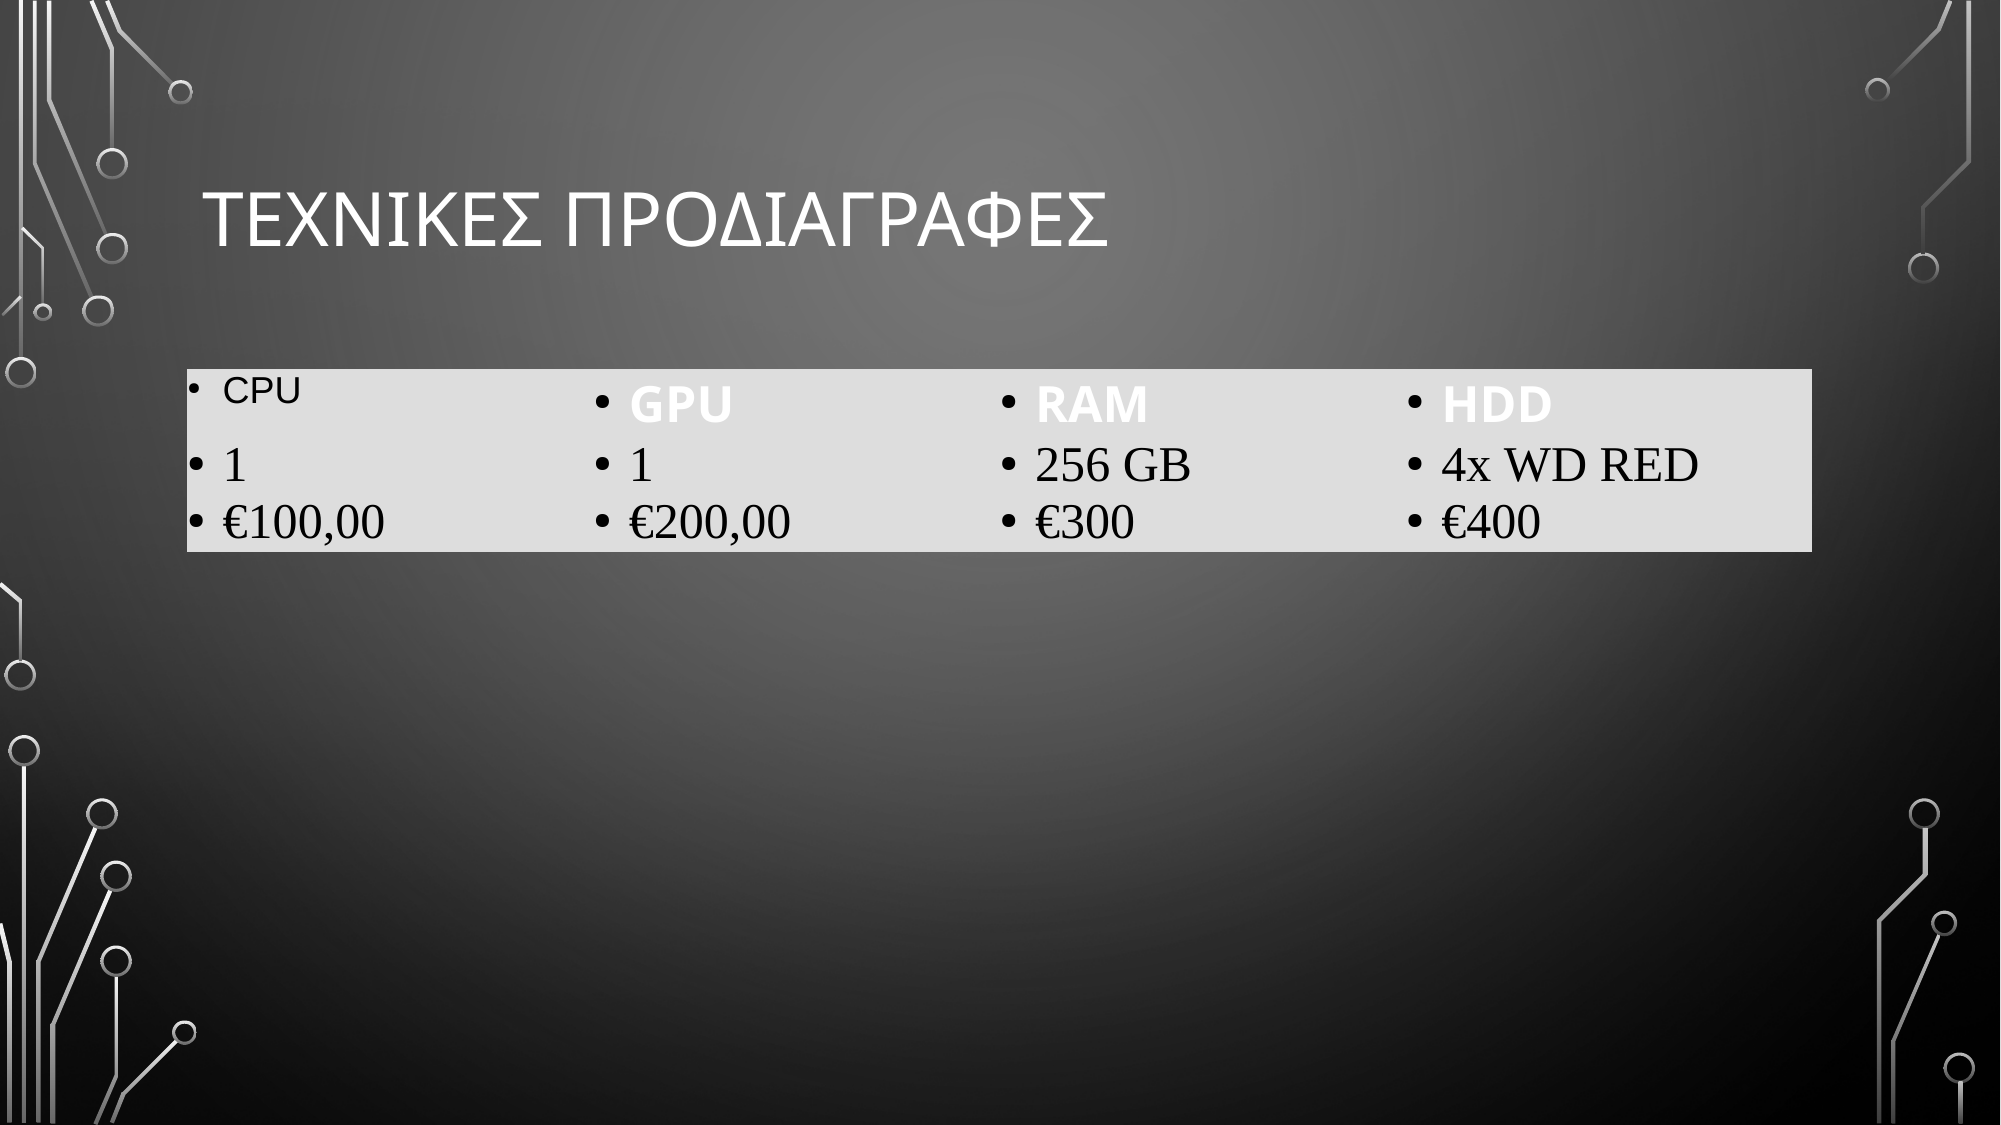

# Τεχνικεσ προδιαγραφεσ
| CPU | GPU | RAM | HDD |
| --- | --- | --- | --- |
| 1 | 1 | 256 GB | 4x WD RED |
| €100,00 | €200,00 | €300 | €400 |